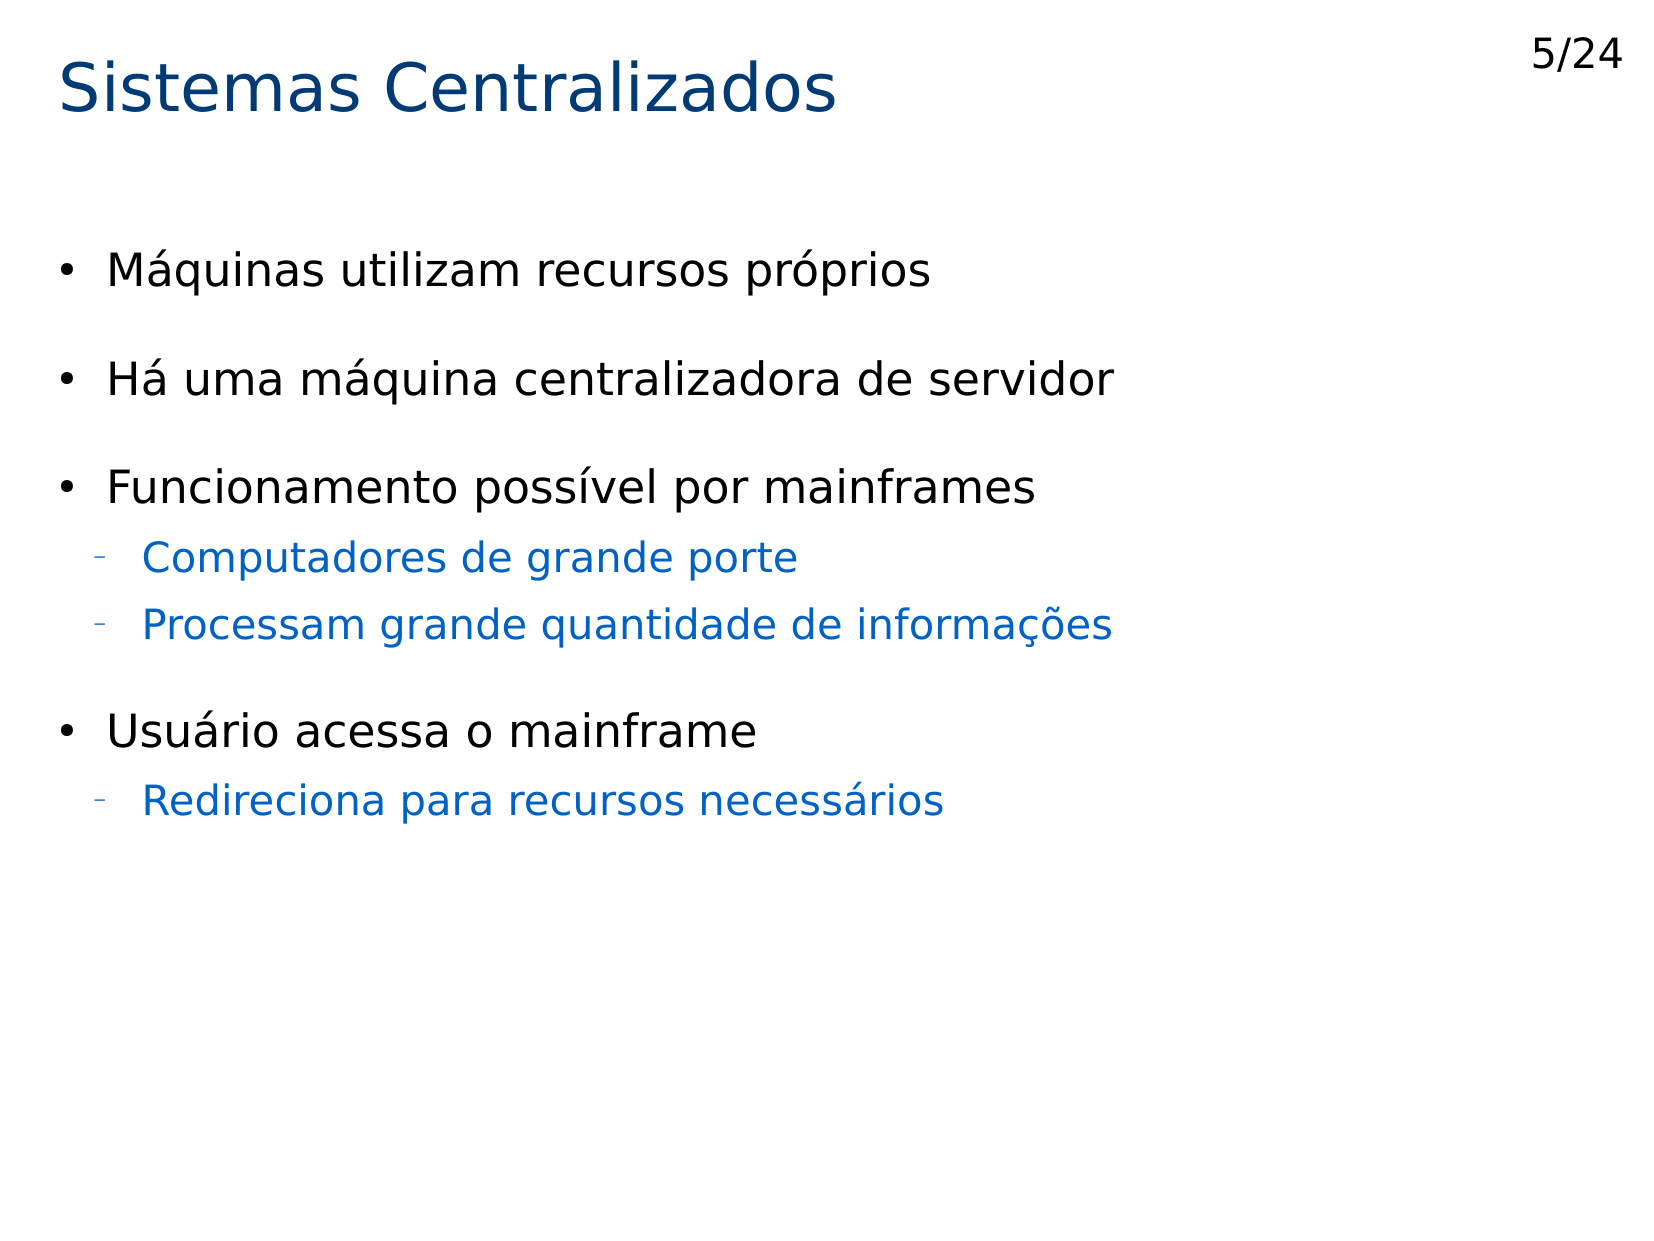

# Sistemas Centralizados
5
Máquinas utilizam recursos próprios
Há uma máquina centralizadora de servidor
Funcionamento possível por mainframes
Computadores de grande porte
Processam grande quantidade de informações
Usuário acessa o mainframe
Redireciona para recursos necessários